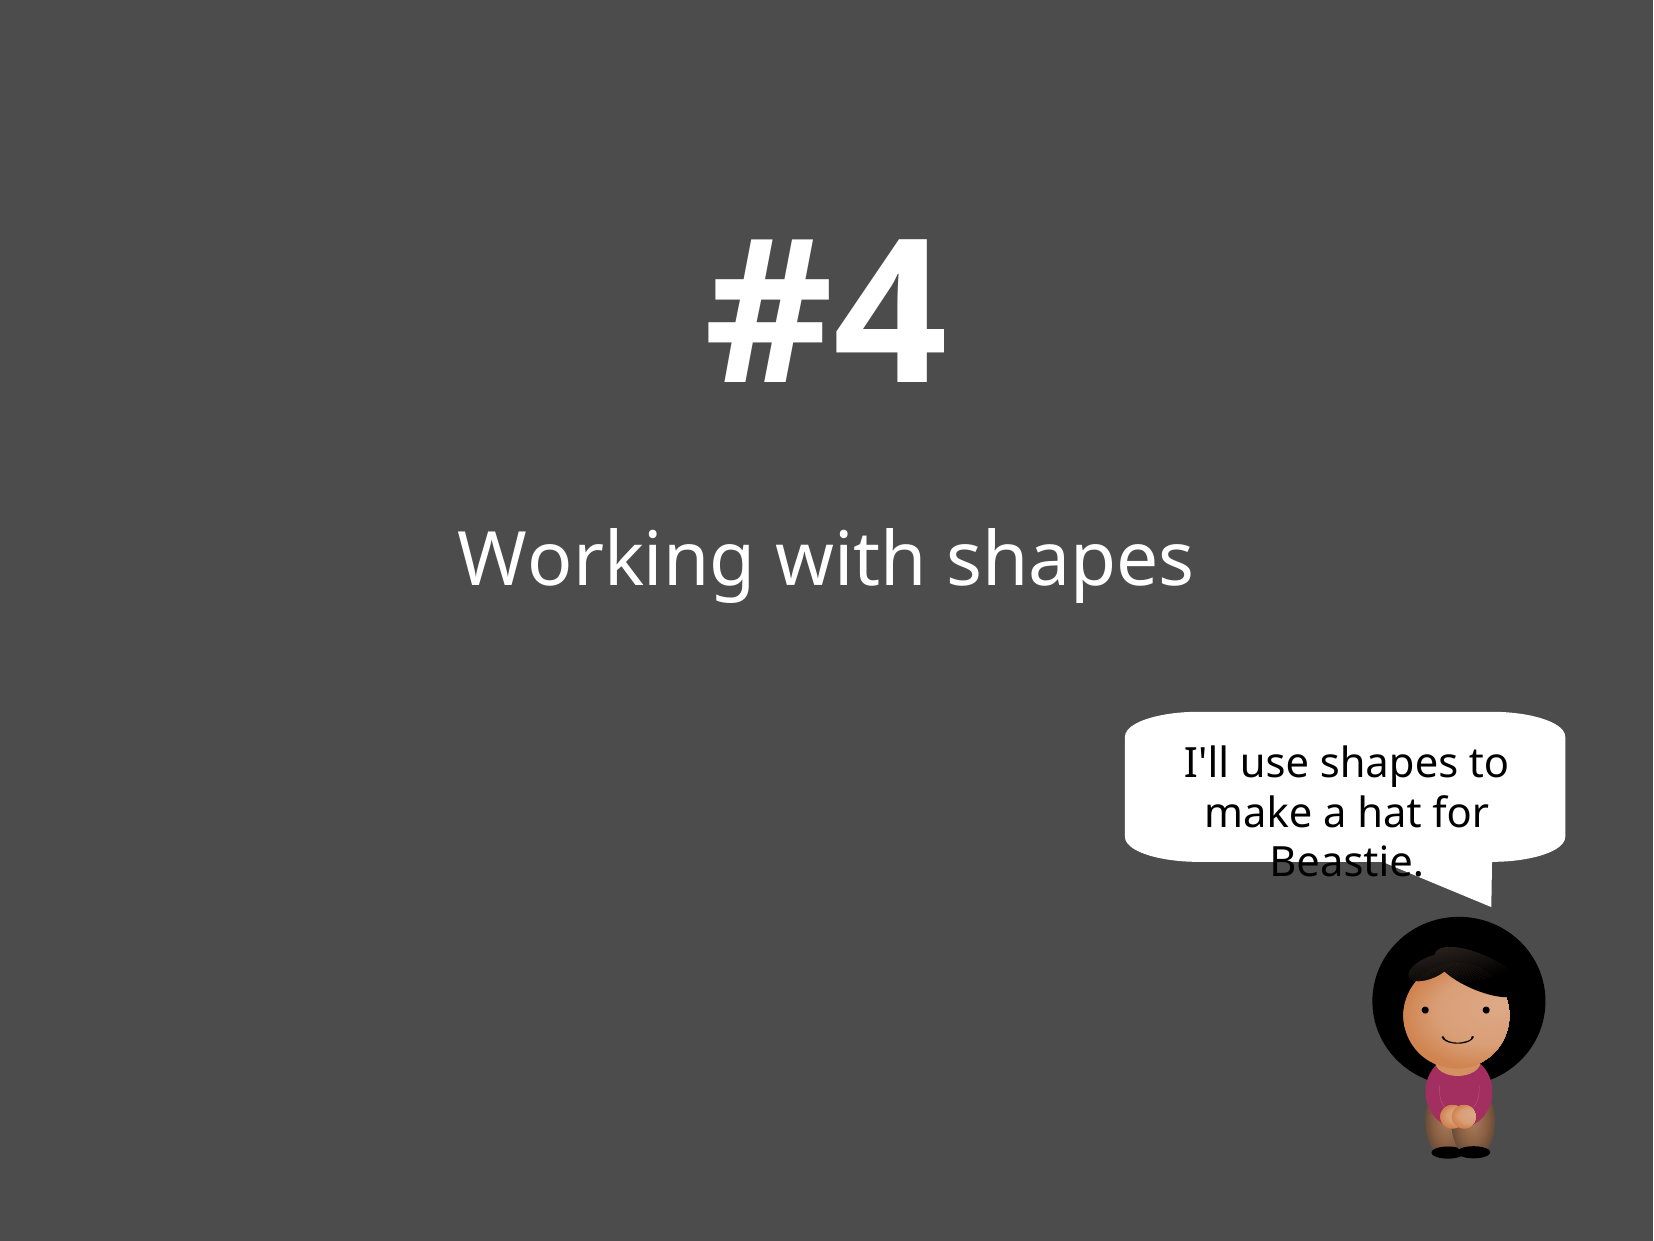

# #4 Working with shapes
I'll use shapes to make a hat for Beastie.